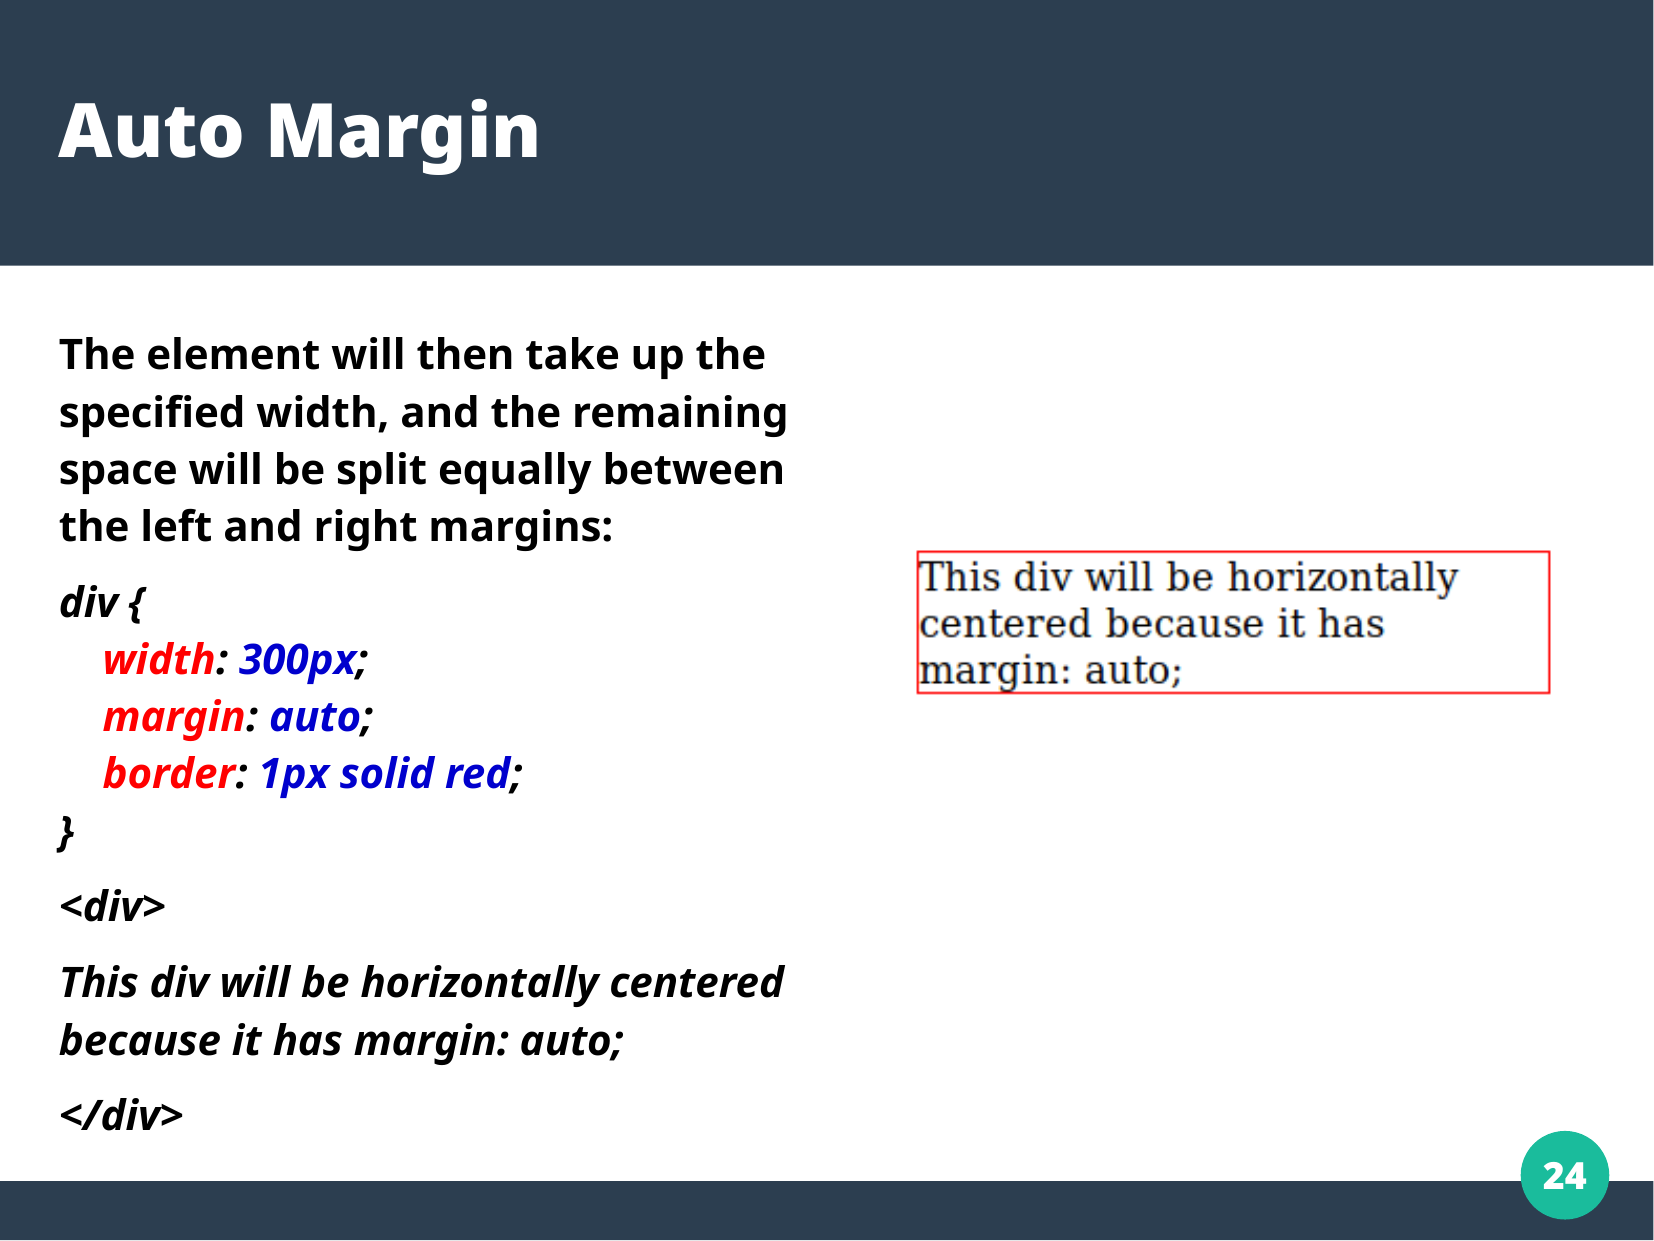

# Auto Margin
The element will then take up the specified width, and the remaining space will be split equally between the left and right margins:
div {
    width: 300px;
    margin: auto;
    border: 1px solid red;
}
<div>
This div will be horizontally centered because it has margin: auto;
</div>
24